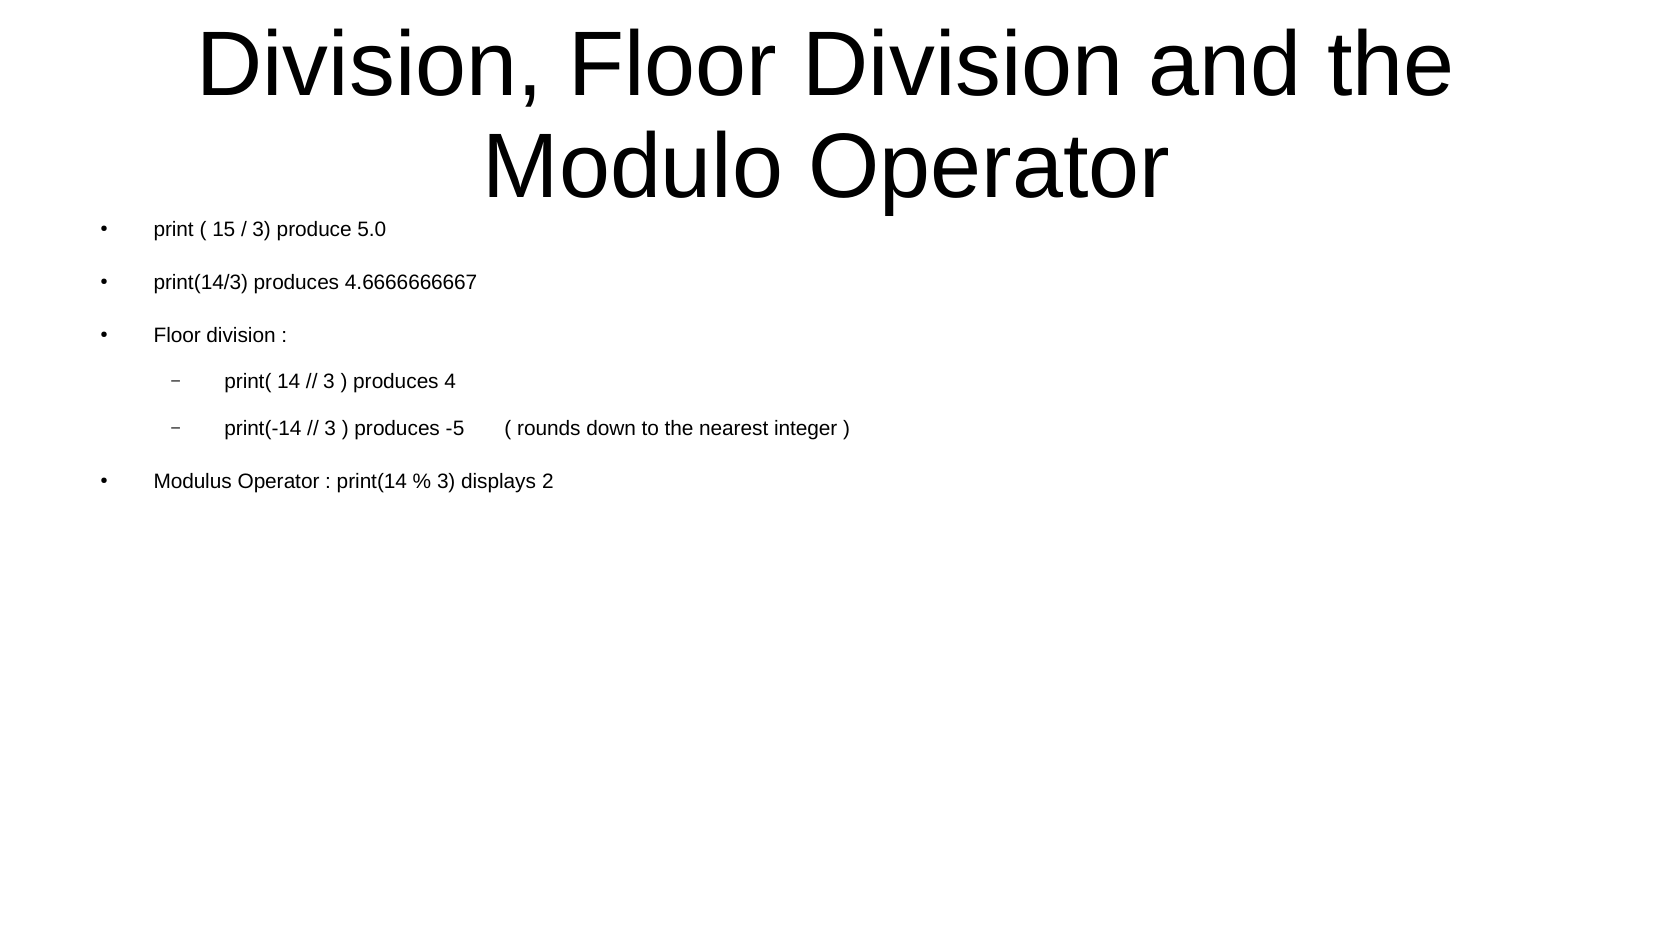

# Division, Floor Division and the Modulo Operator
print ( 15 / 3) produce 5.0
print(14/3) produces 4.6666666667
Floor division :
print( 14 // 3 ) produces 4
print(-14 // 3 ) produces -5 ( rounds down to the nearest integer )
Modulus Operator : print(14 % 3) displays 2